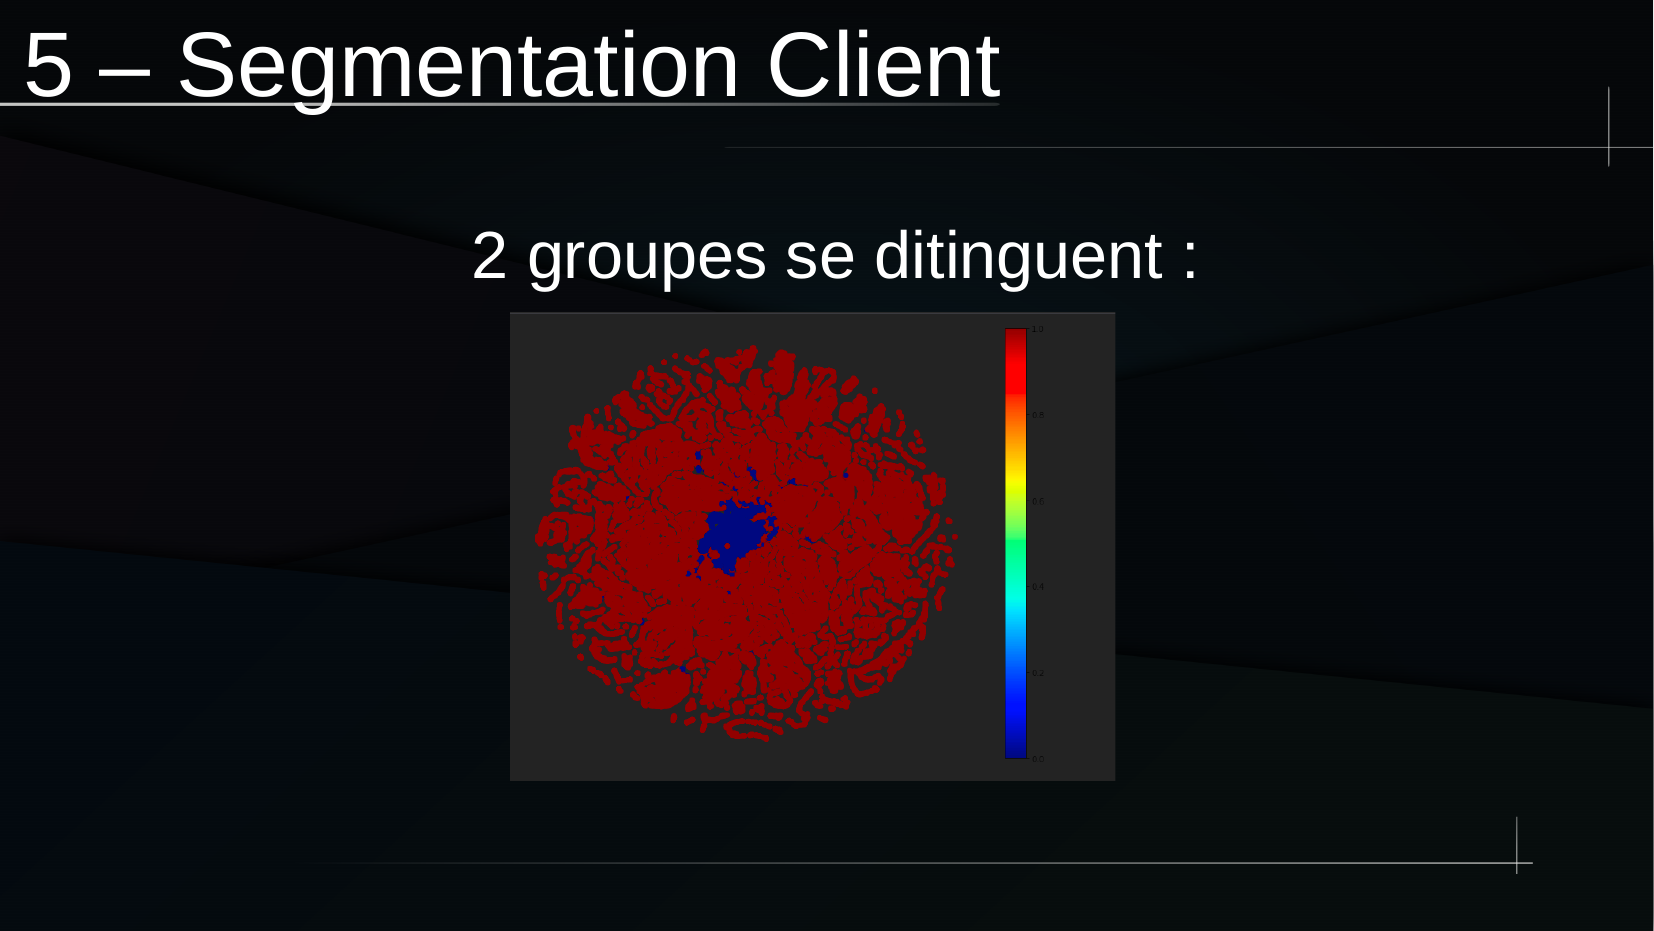

# 5 – Segmentation Client
 2 groupes se ditinguent :